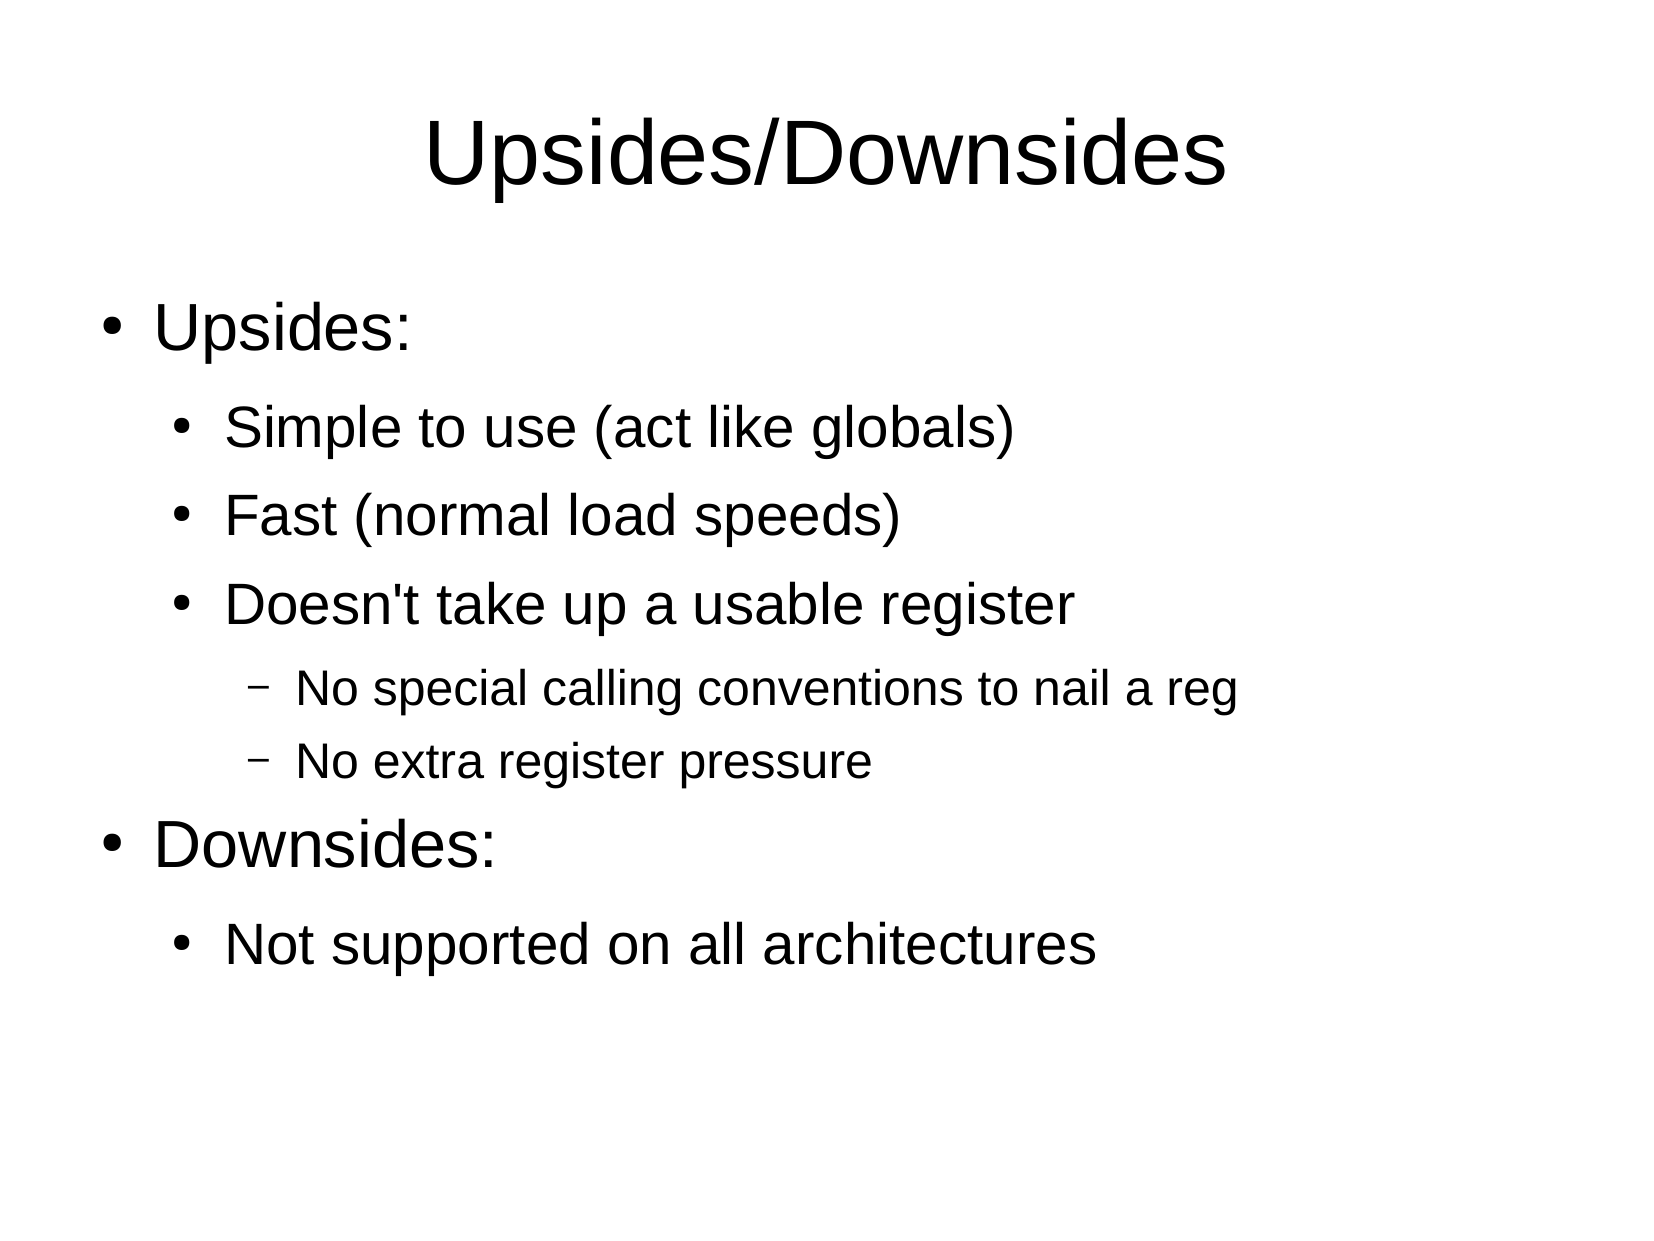

# Upsides/Downsides
Upsides:
Simple to use (act like globals)
Fast (normal load speeds)
Doesn't take up a usable register
No special calling conventions to nail a reg
No extra register pressure
Downsides:
Not supported on all architectures